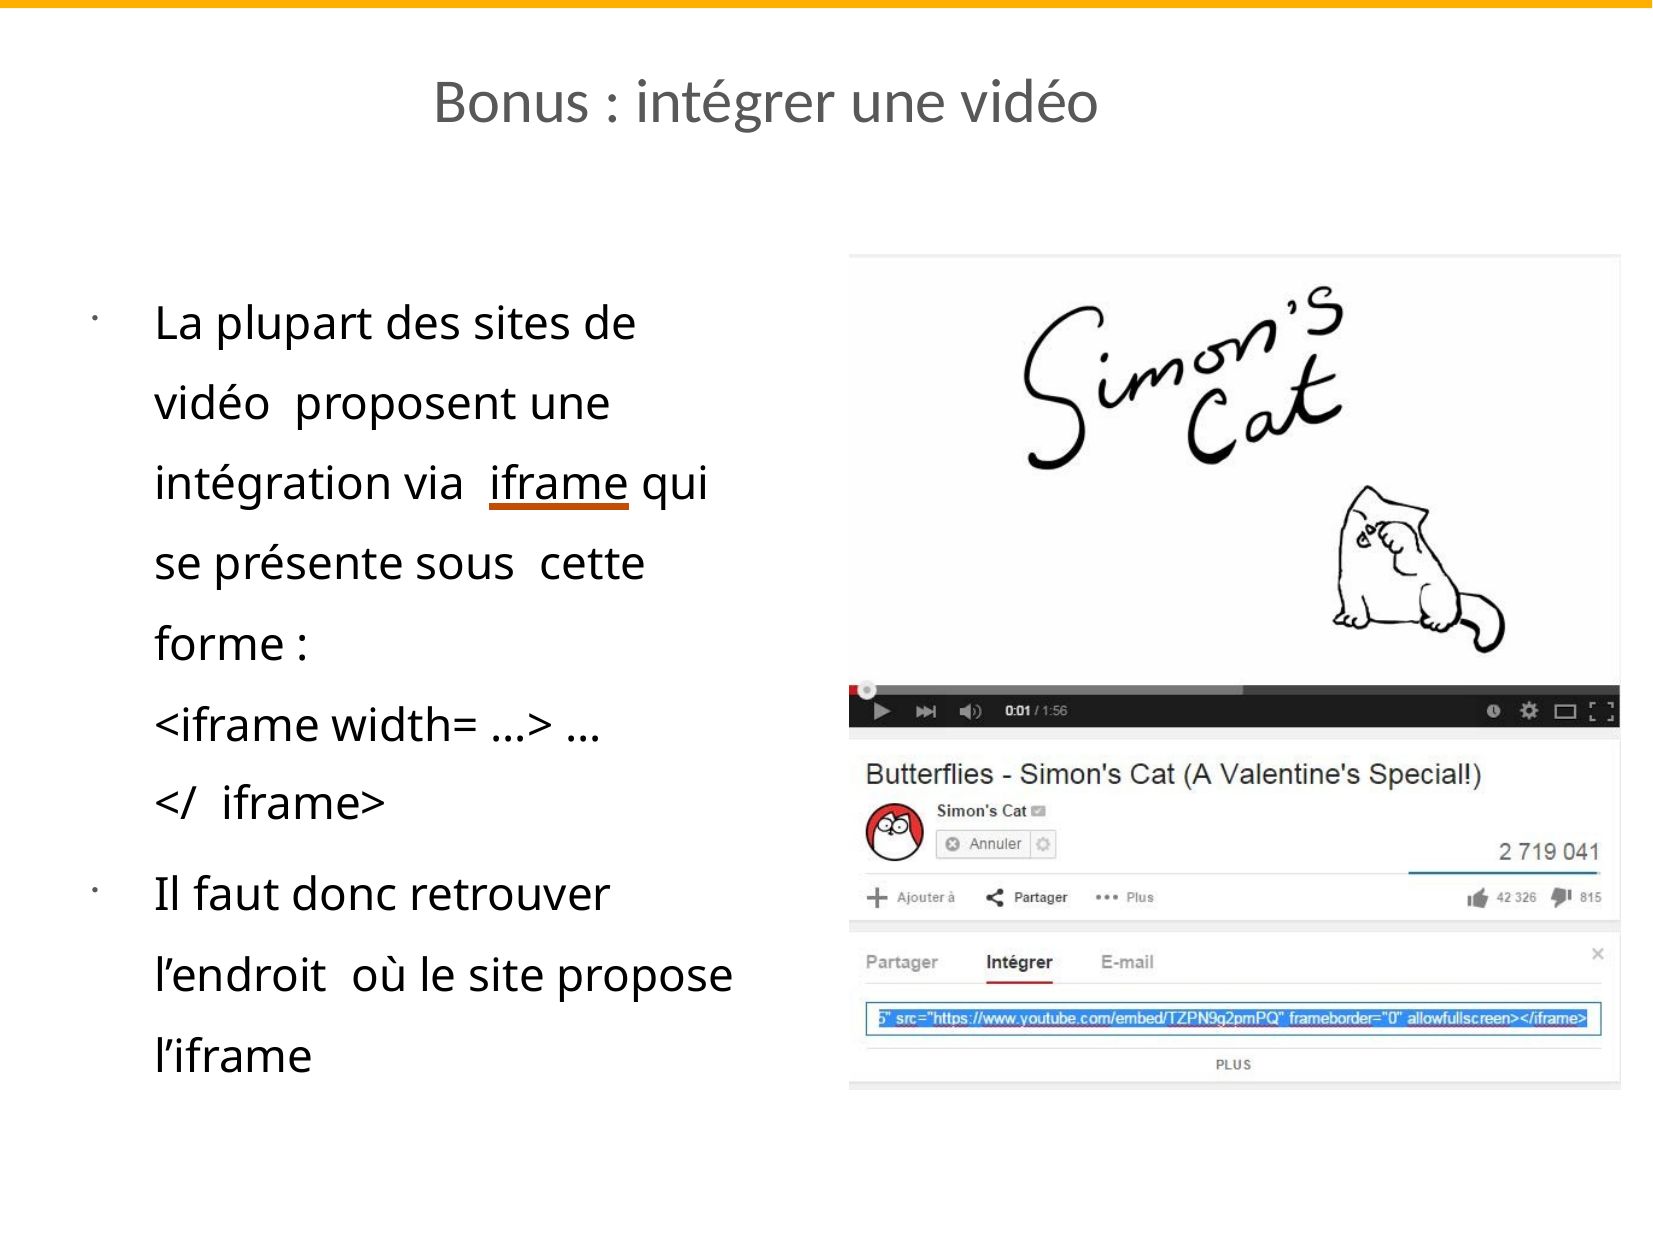

# Bonus : intégrer une vidéo
La plupart des sites de vidéo proposent une intégration via iframe qui se présente sous cette forme :
<iframe width= …> … </ iframe>
Il faut donc retrouver l’endroit où le site propose l’iframe